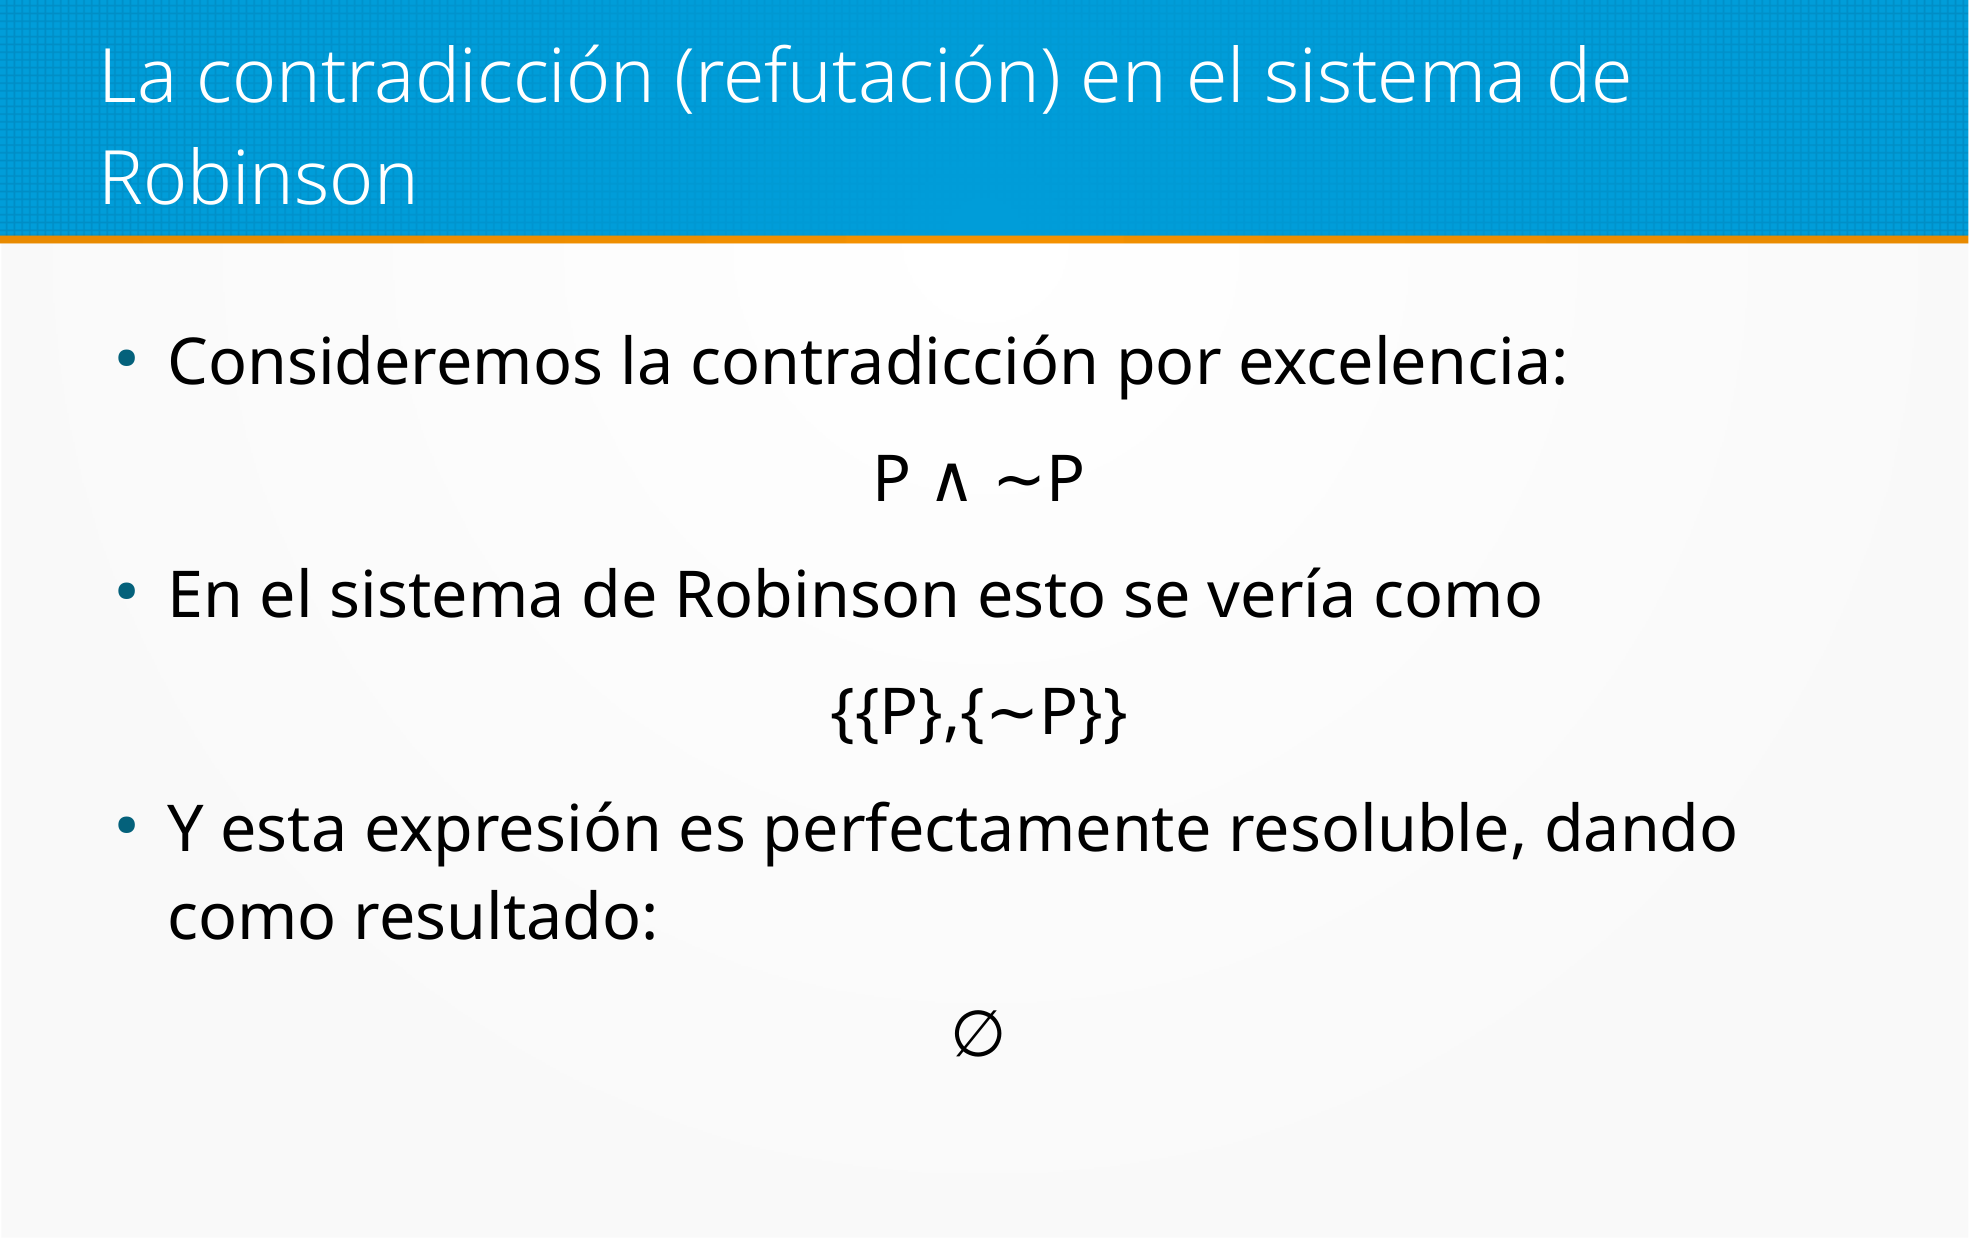

# La contradicción (refutación) en el sistema de Robinson
Consideremos la contradicción por excelencia:
P ∧ ∼P
En el sistema de Robinson esto se vería como
{{P},{∼P}}
Y esta expresión es perfectamente resoluble, dando como resultado:
∅